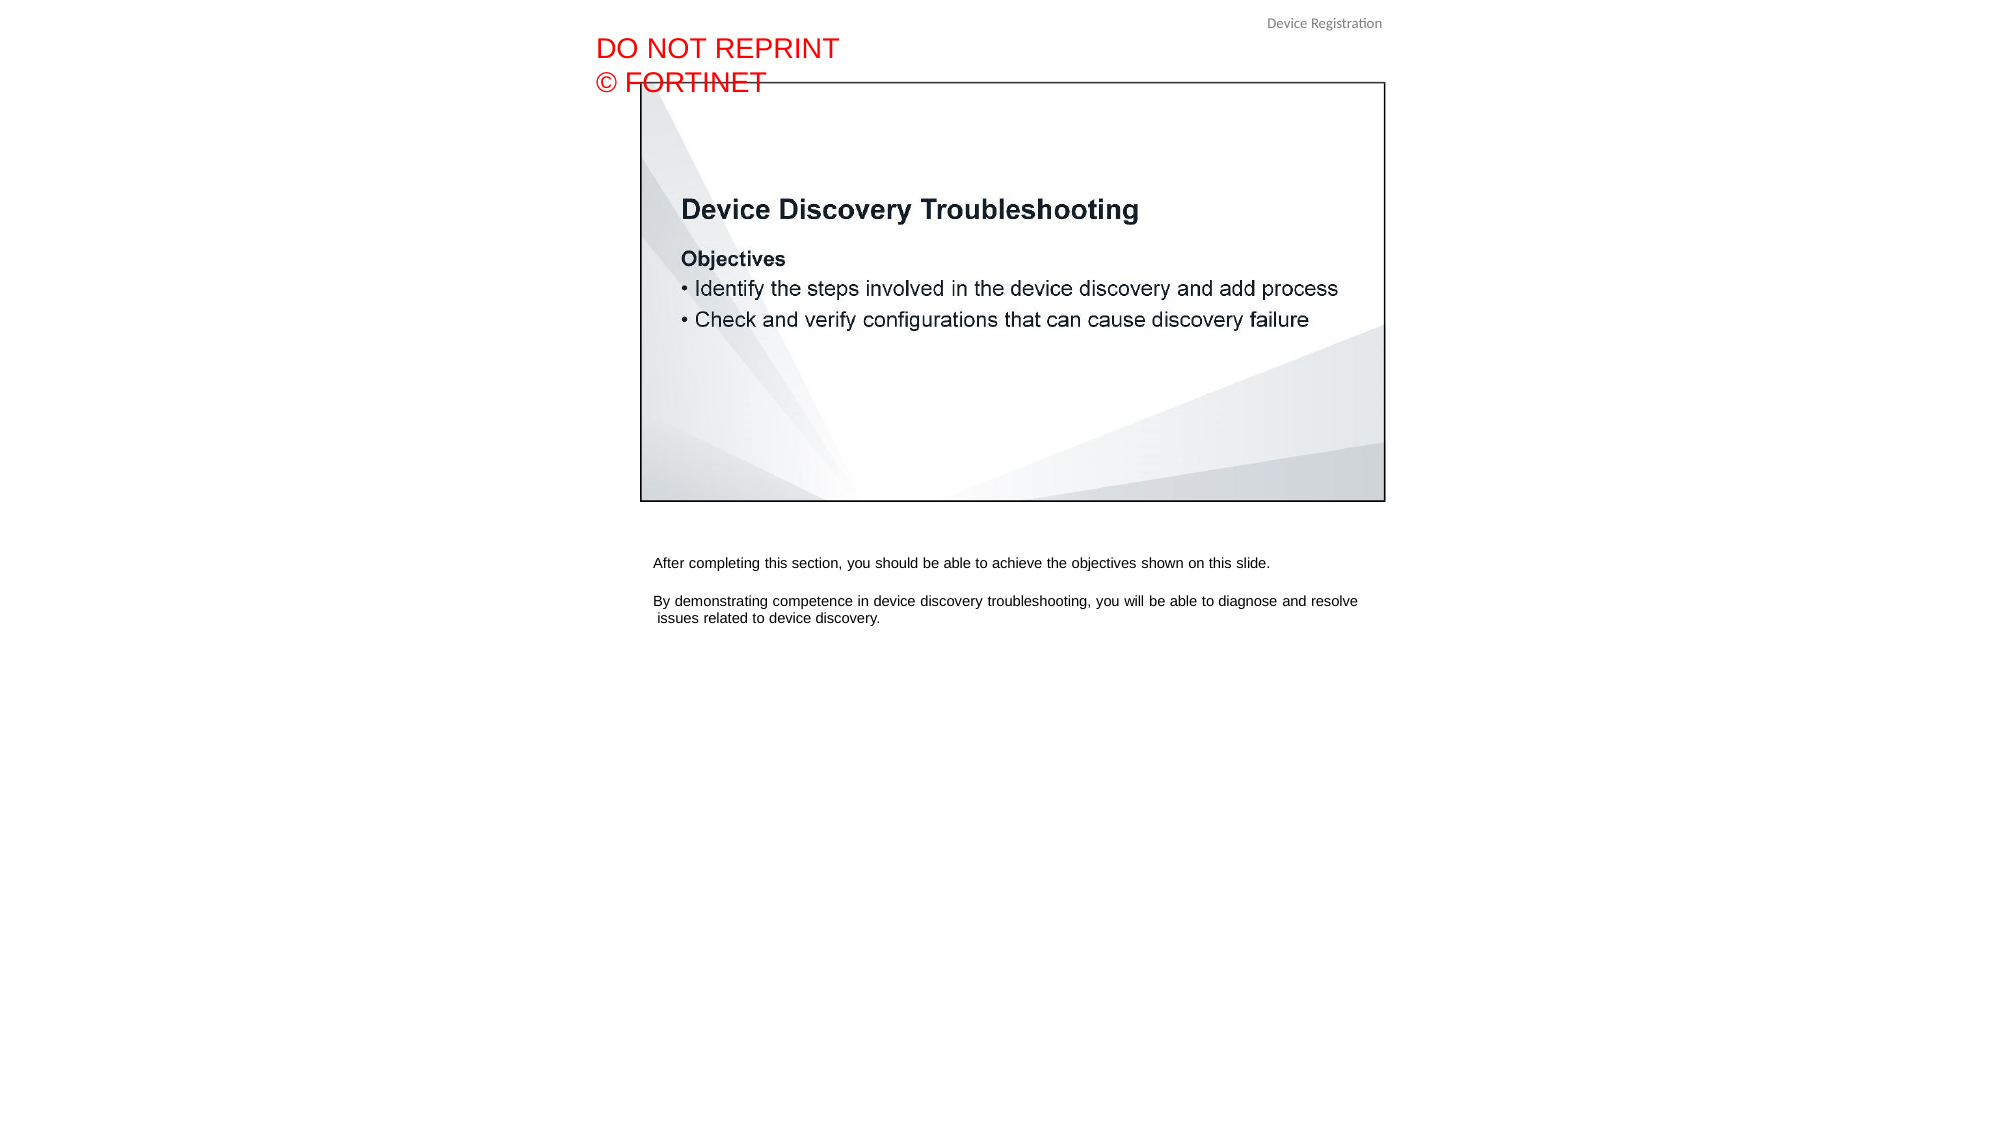

Device Registration
DO NOT REPRINT
© FORTINET
After completing this section, you should be able to achieve the objectives shown on this slide.
By demonstrating competence in device discovery troubleshooting, you will be able to diagnose and resolve issues related to device discovery.
FortiManager 6.2 Study Guide